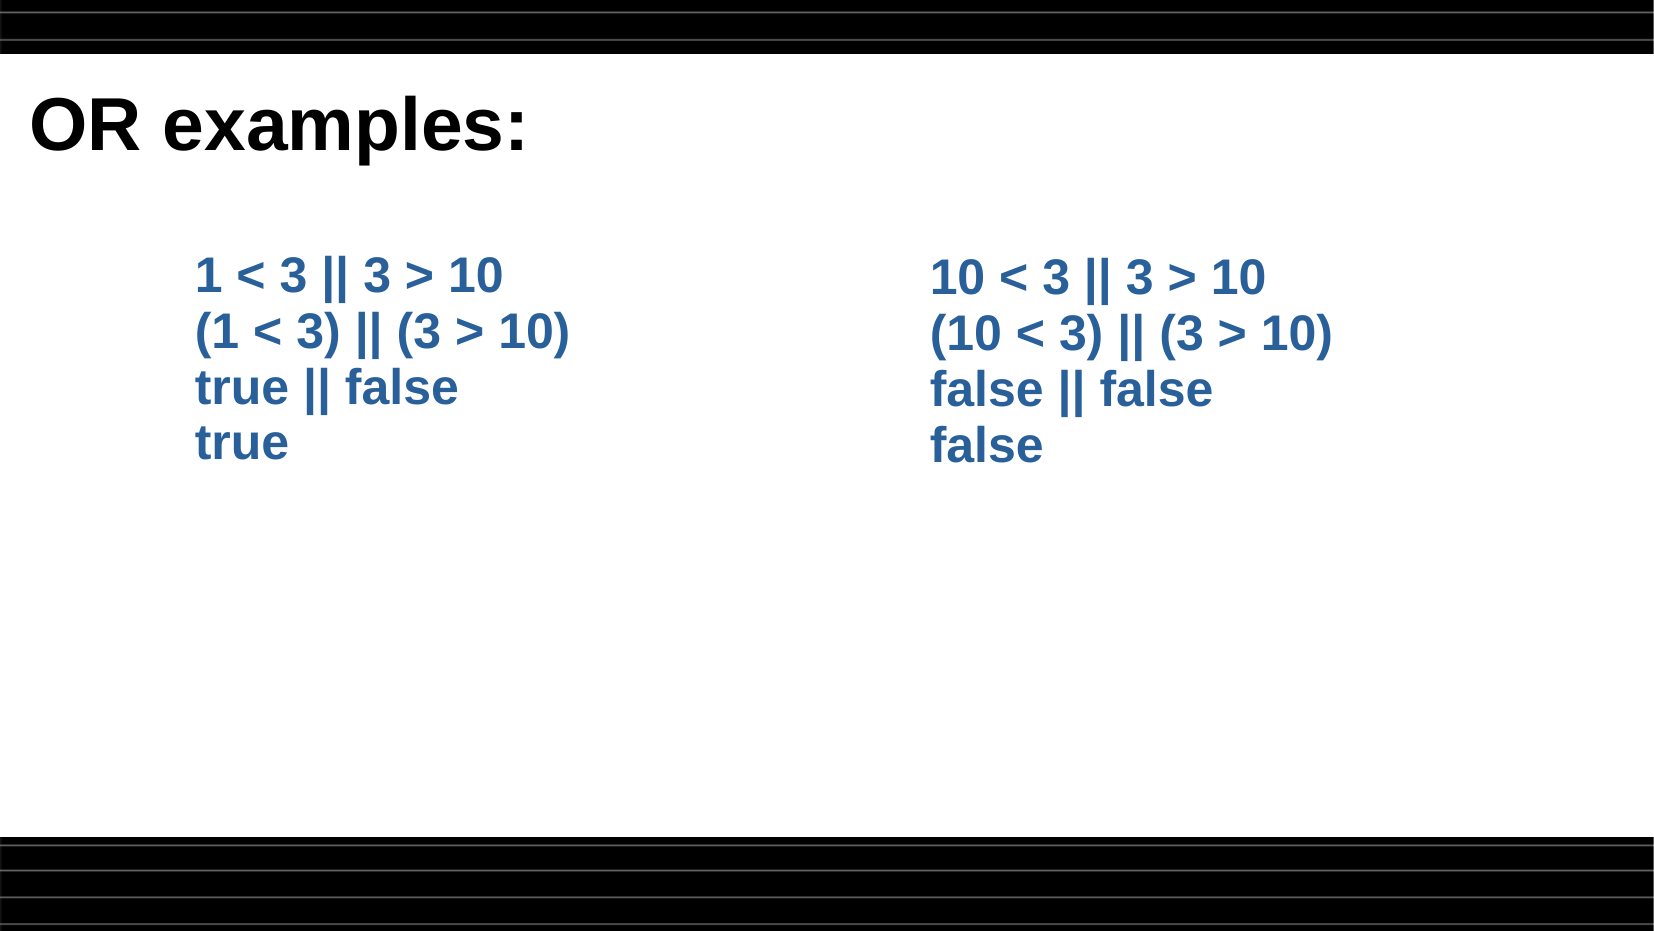

OR examples:
1 < 3 || 3 > 10
(1 < 3) || (3 > 10)
true || false
true
10 < 3 || 3 > 10
(10 < 3) || (3 > 10)
false || false
false